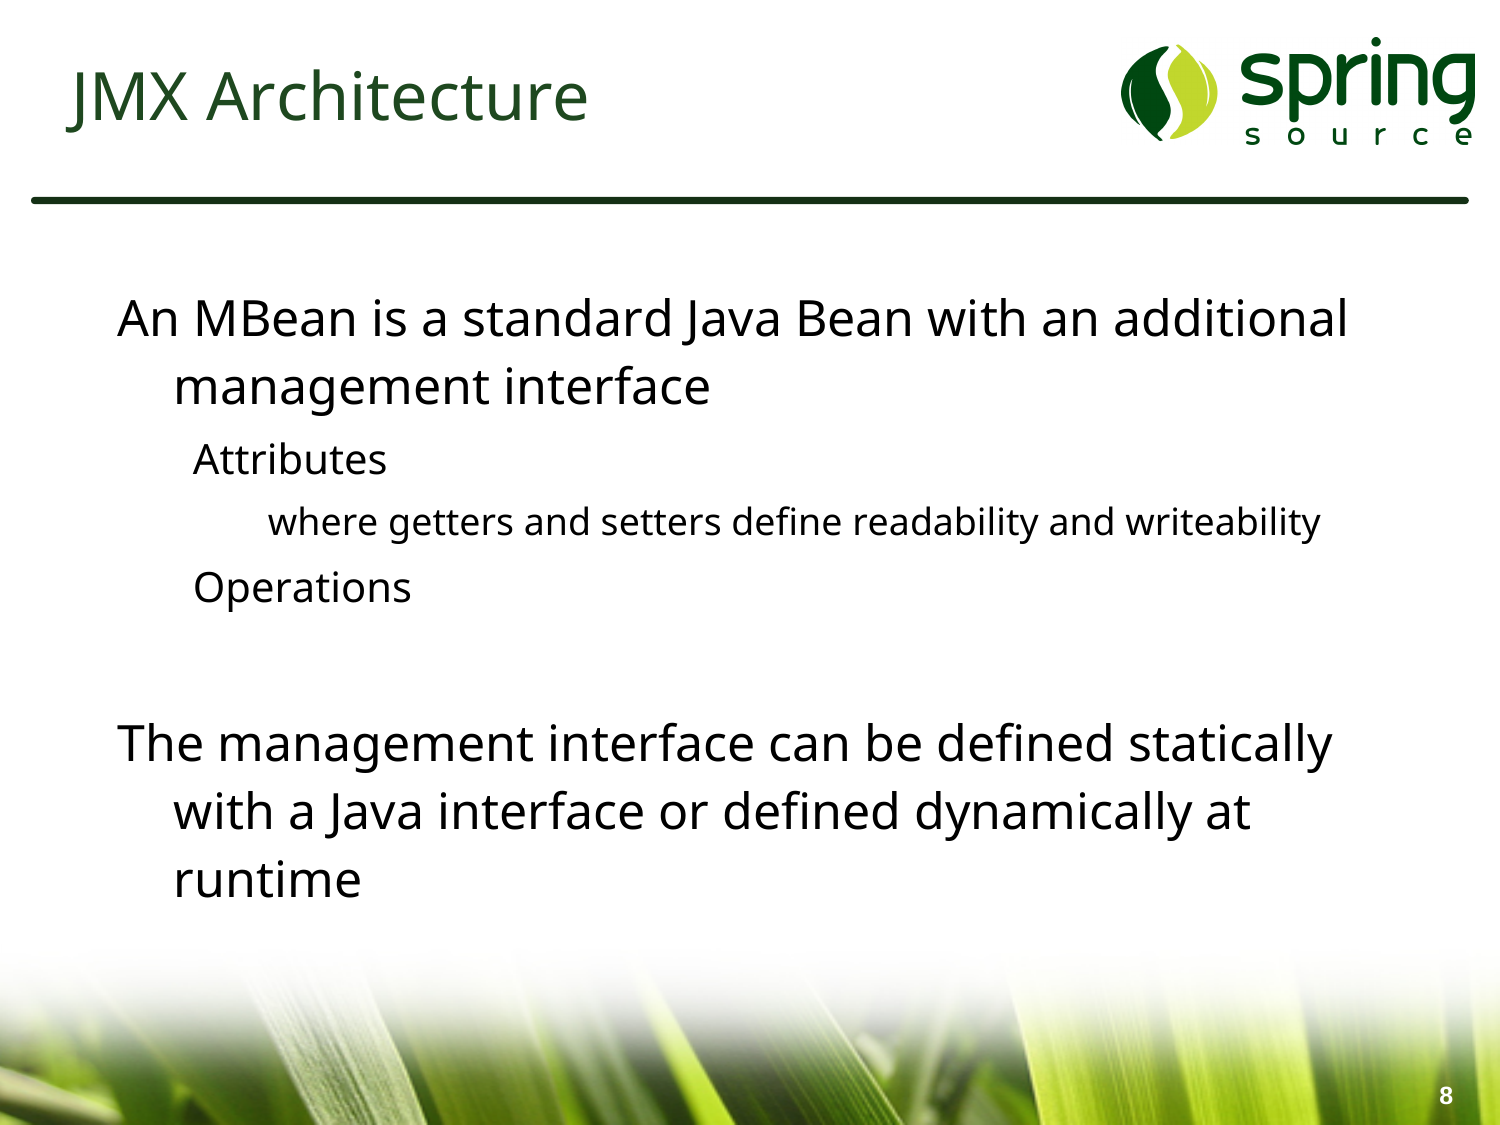

# JMX Architecture
An MBean is a standard Java Bean with an additional management interface
Attributes
where getters and setters define readability and writeability
Operations
The management interface can be defined statically with a Java interface or defined dynamically at runtime